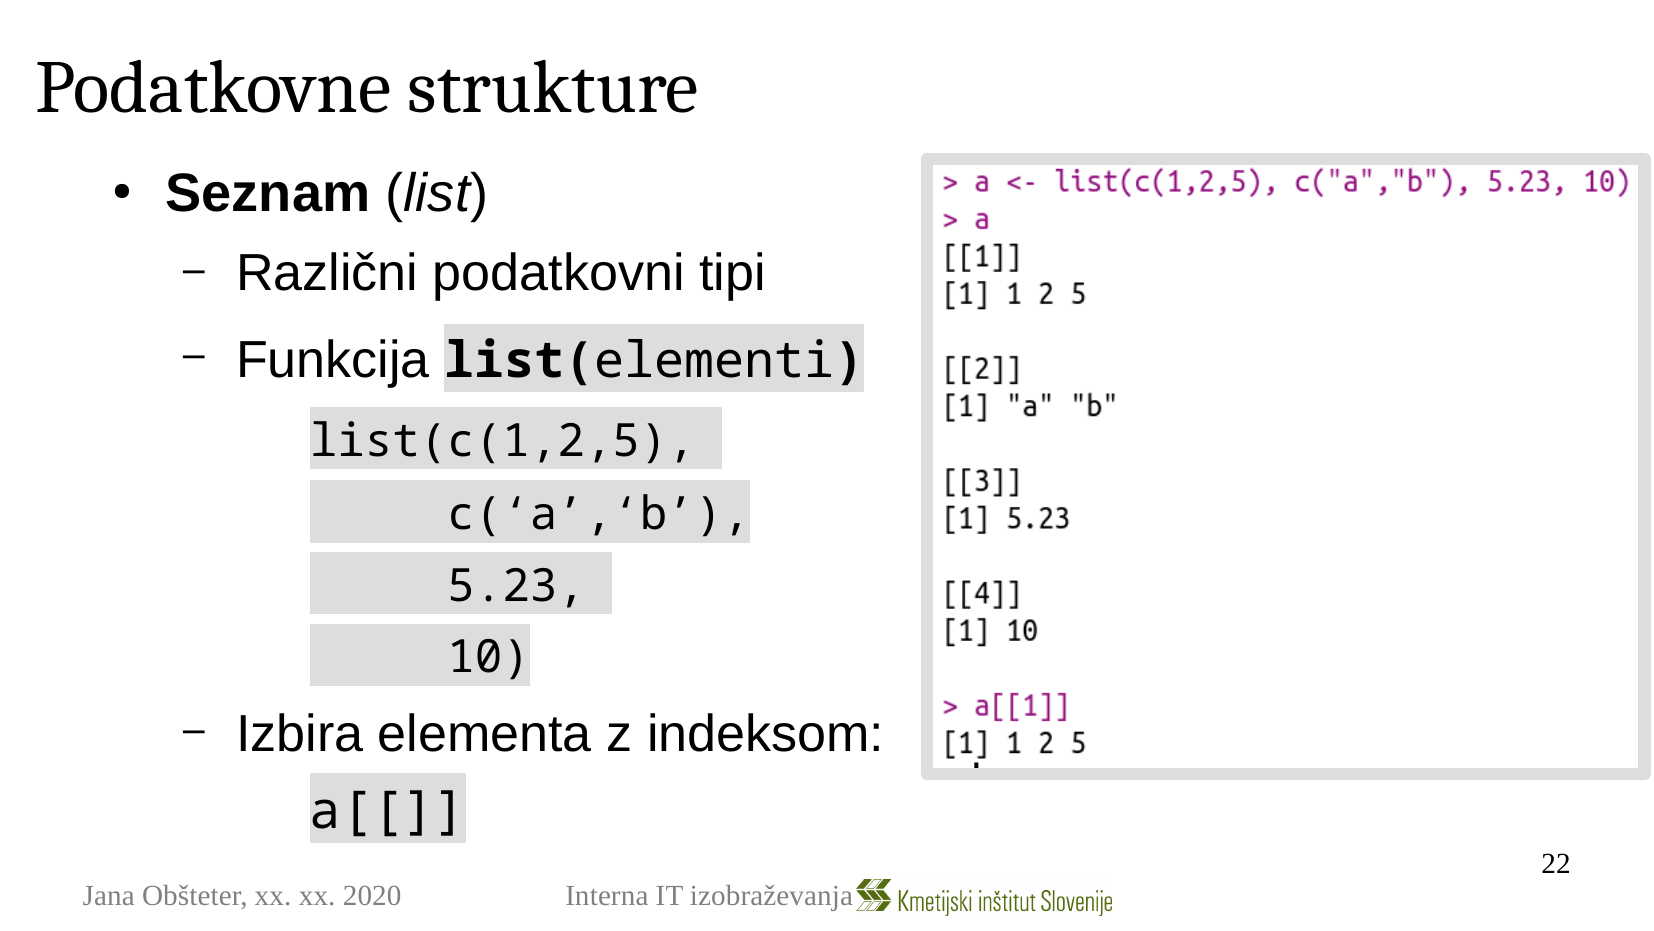

# Podatkovne strukture
Seznam (list)
Različni podatkovni tipi
Funkcija list(elementi)
	list(c(1,2,5),
	 c(‘a’,‘b’),
	 5.23,
	 10)
Izbira elementa z indeksom:
	a[[]]
22